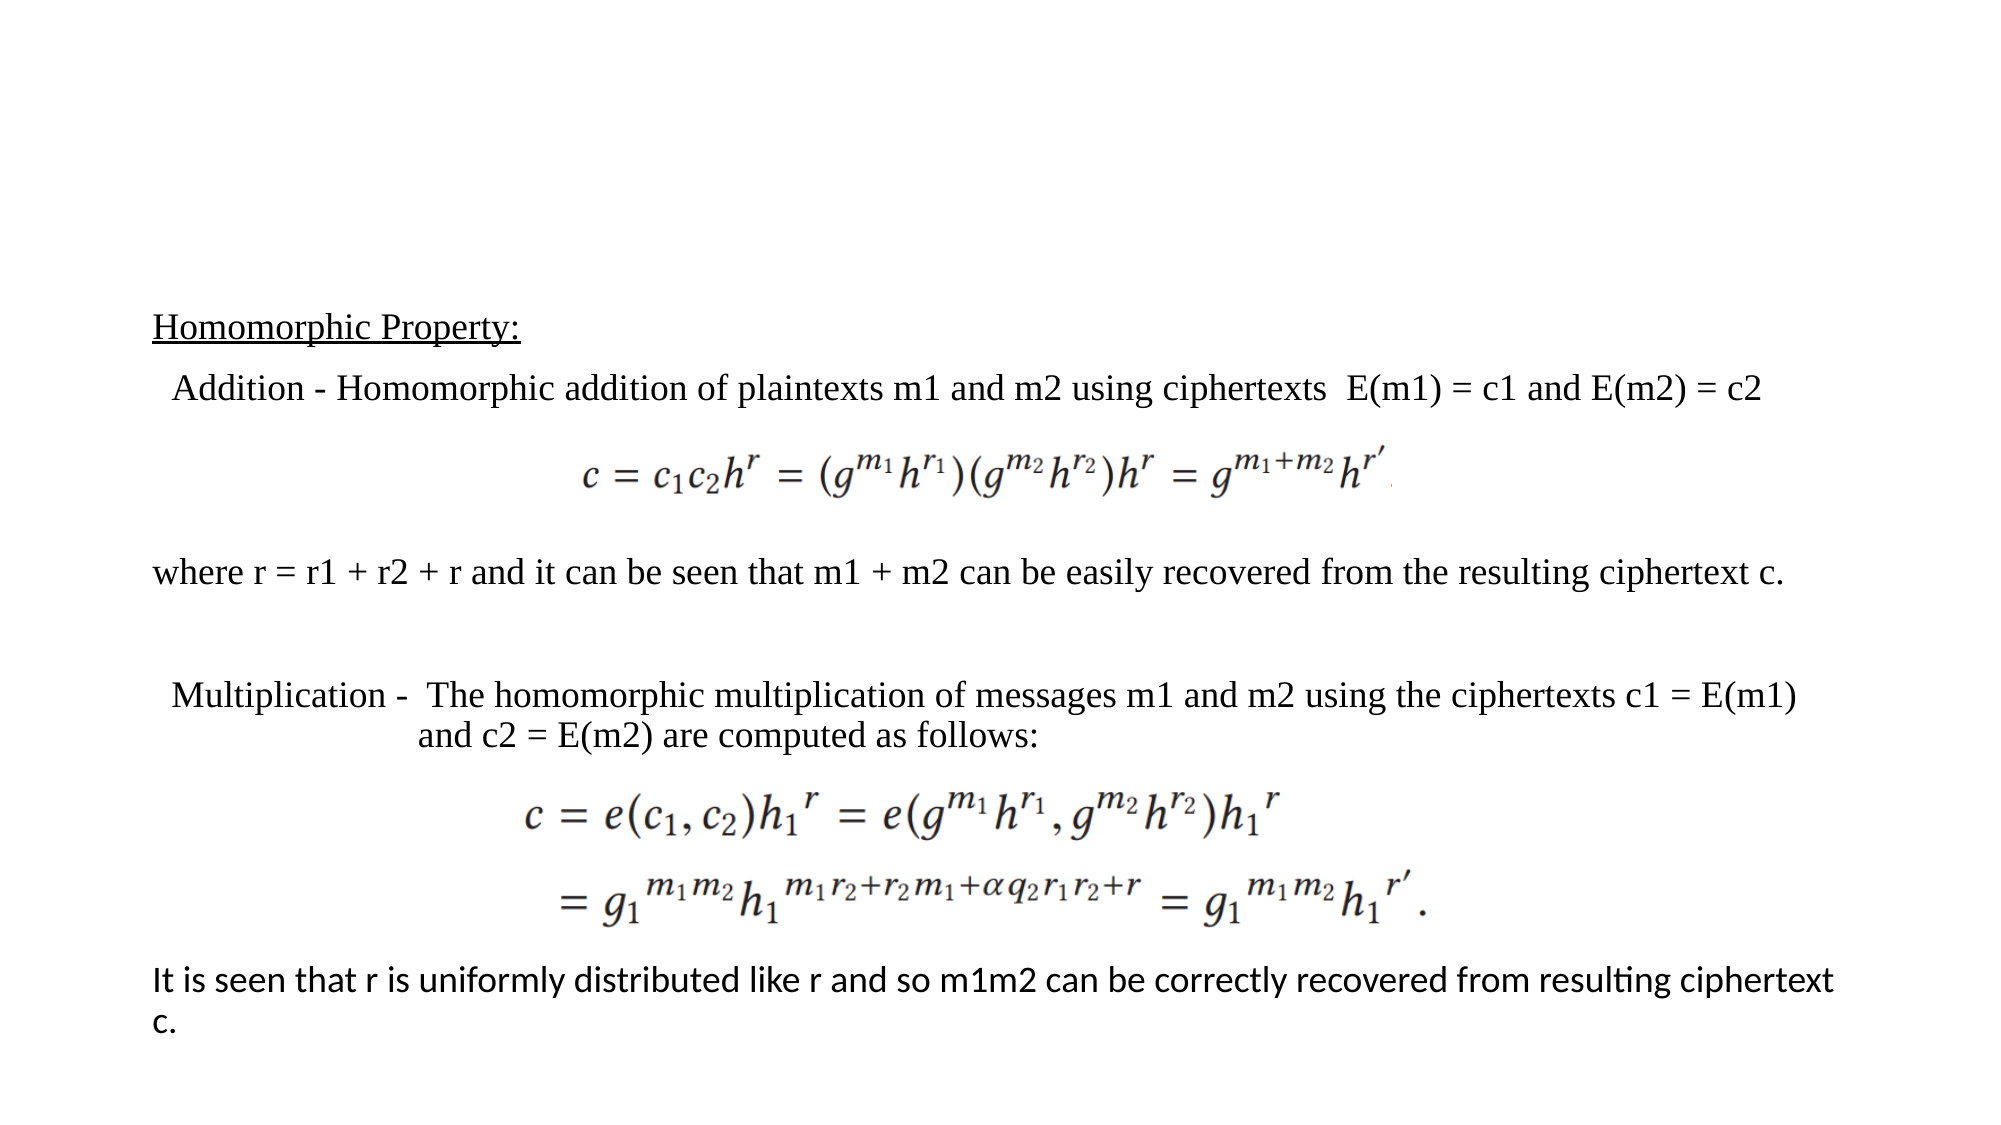

#
Homomorphic Property:
  Addition - Homomorphic addition of plaintexts m1 and m2 using ciphertexts  E(m1) = c1 and E(m2) = c2
where r = r1 + r2 + r and it can be seen that m1 + m2 can be easily recovered from the resulting ciphertext c.
  Multiplication -  The homomorphic multiplication of messages m1 and m2 using the ciphertexts c1 = E(m1)                                  and c2 = E(m2) are computed as follows:
It is seen that r is uniformly distributed like r and so m1m2 can be correctly recovered from resulting ciphertext c.